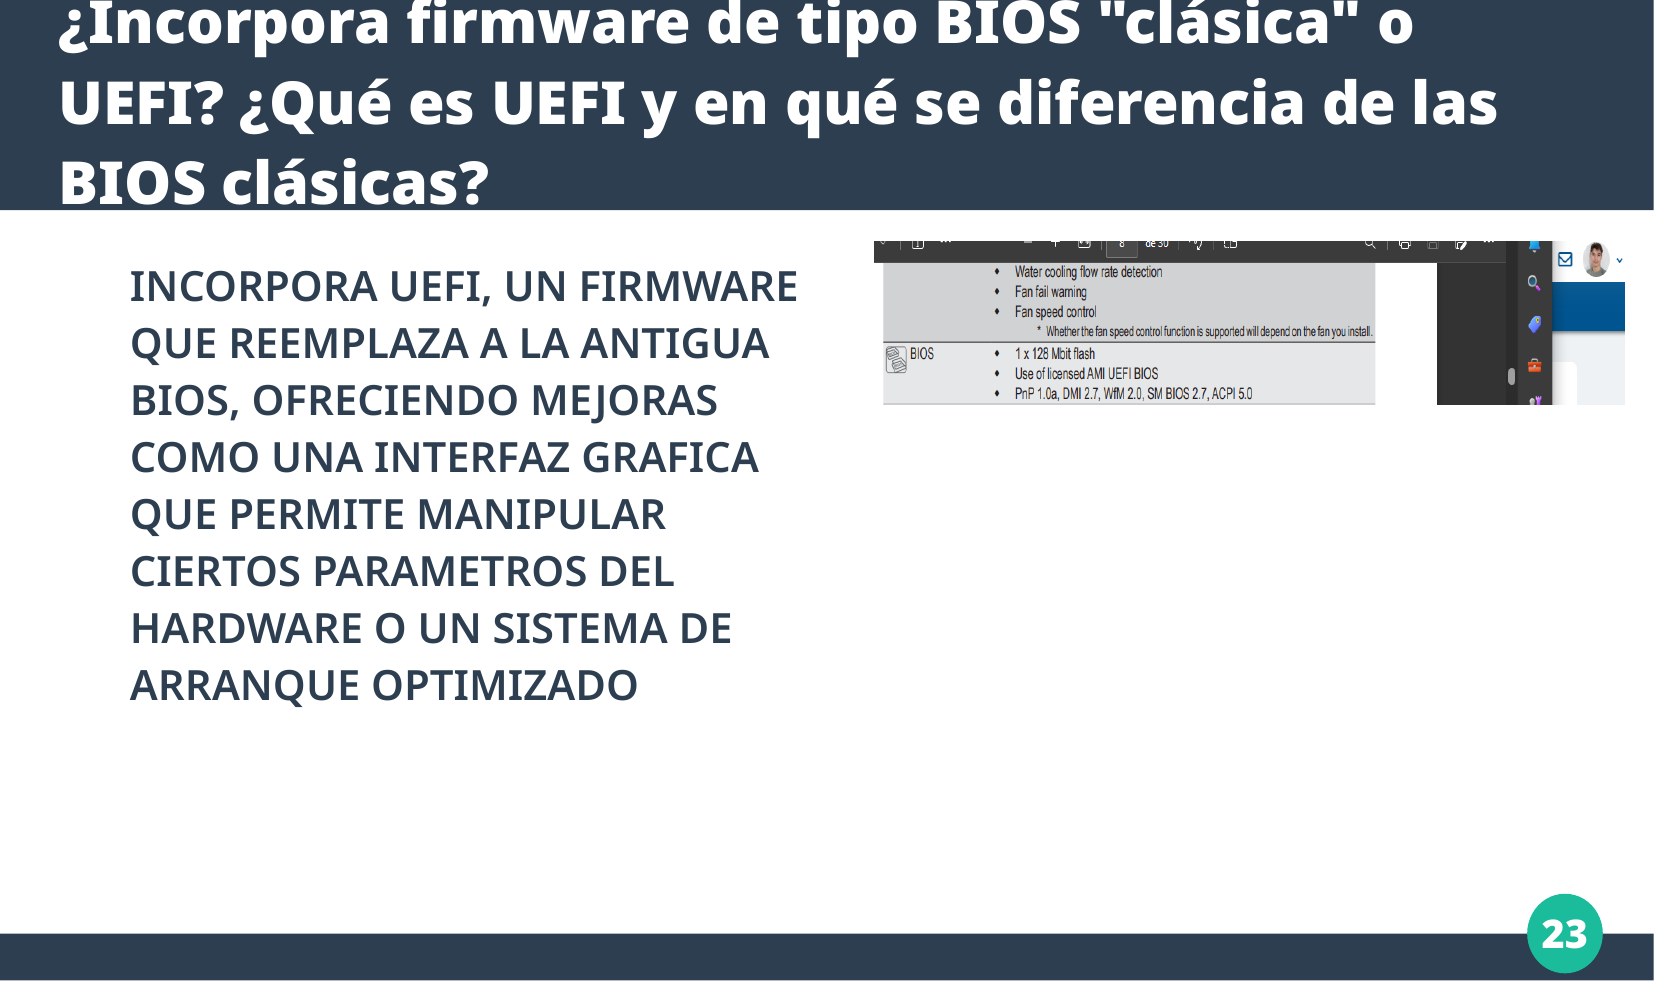

# ¿Incorpora firmware de tipo BIOS "clásica" o UEFI? ¿Qué es UEFI y en qué se diferencia de las BIOS clásicas?
INCORPORA UEFI, UN FIRMWARE QUE REEMPLAZA A LA ANTIGUA BIOS, OFRECIENDO MEJORAS COMO UNA INTERFAZ GRAFICA QUE PERMITE MANIPULAR CIERTOS PARAMETROS DEL HARDWARE O UN SISTEMA DE ARRANQUE OPTIMIZADO